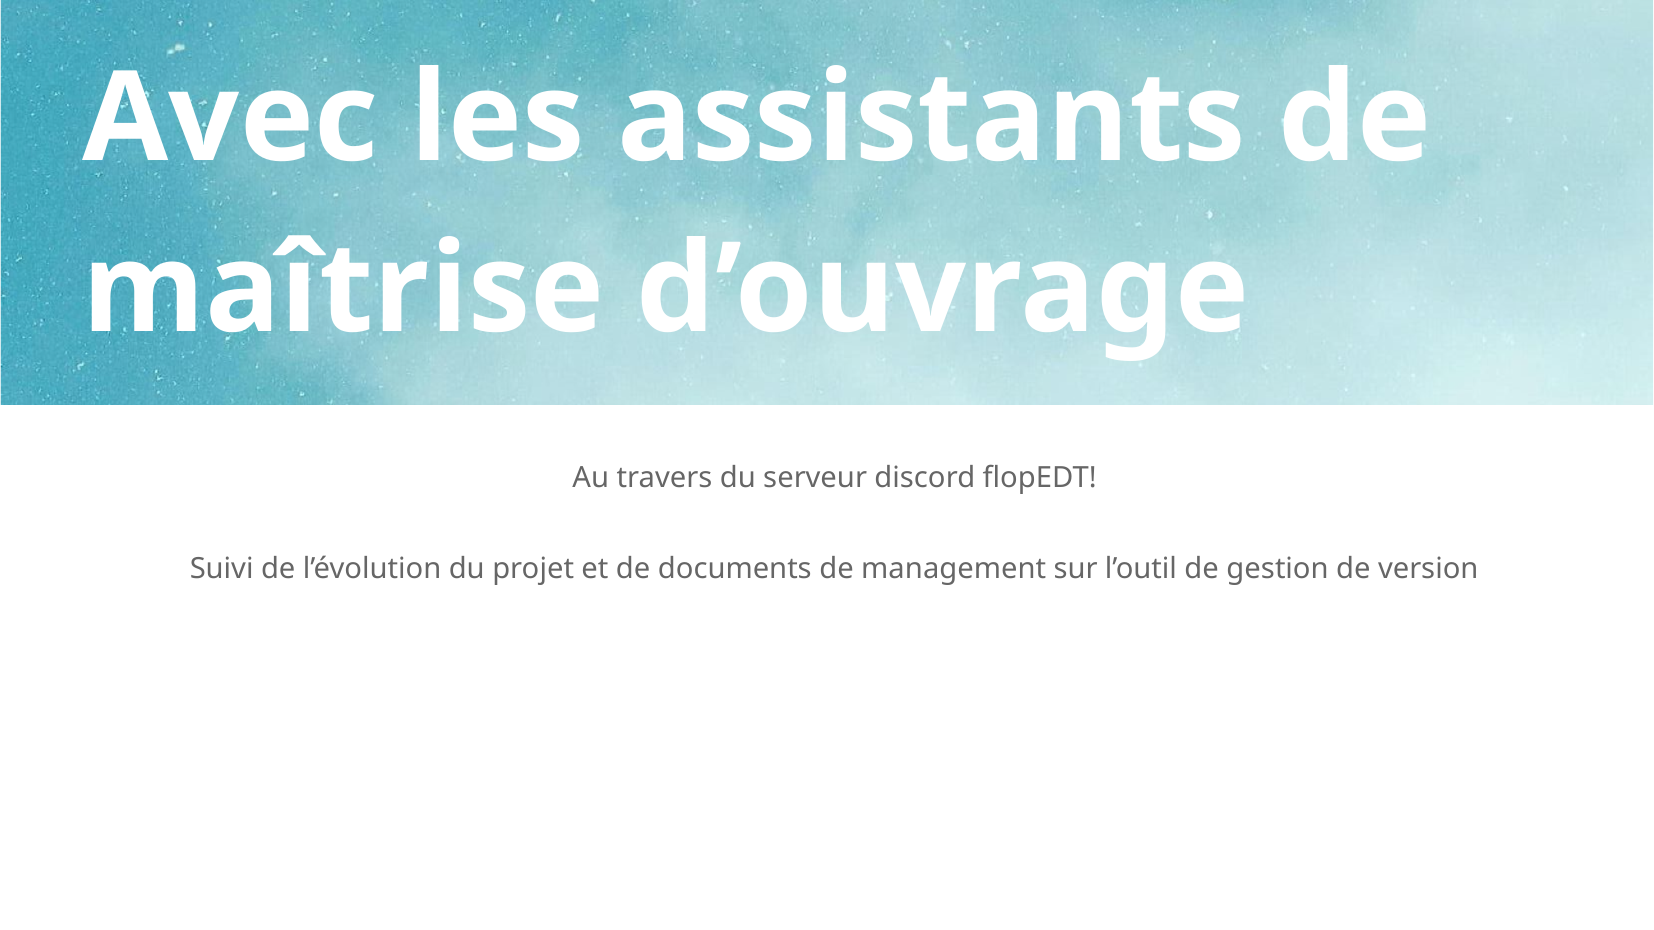

# Avec les assistants de maîtrise d’ouvrage
Au travers du serveur discord flopEDT!
Suivi de l’évolution du projet et de documents de management sur l’outil de gestion de version